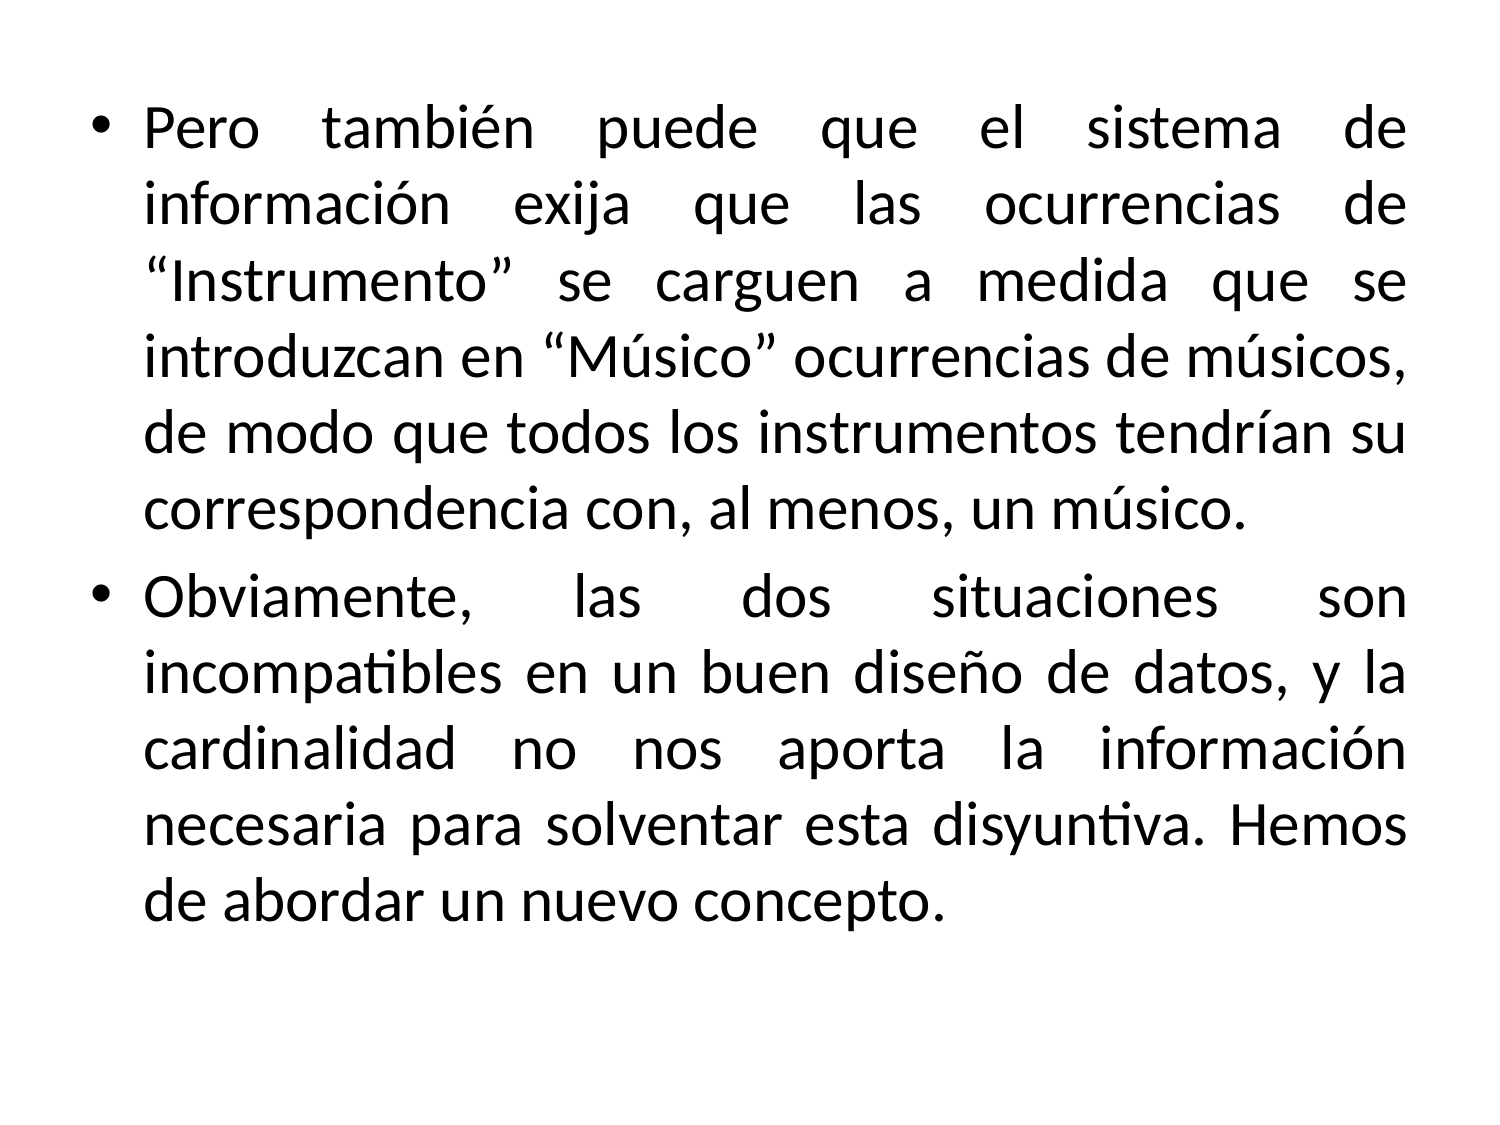

# Pero también puede que el sistema de información exija que las ocurrencias de “Instrumento” se carguen a medida que se introduzcan en “Músico” ocurrencias de músicos, de modo que todos los instrumentos tendrían su correspondencia con, al menos, un músico.
Obviamente, las dos situaciones son incompatibles en un buen diseño de datos, y la cardinalidad no nos aporta la información necesaria para solventar esta disyuntiva. Hemos de abordar un nuevo concepto.